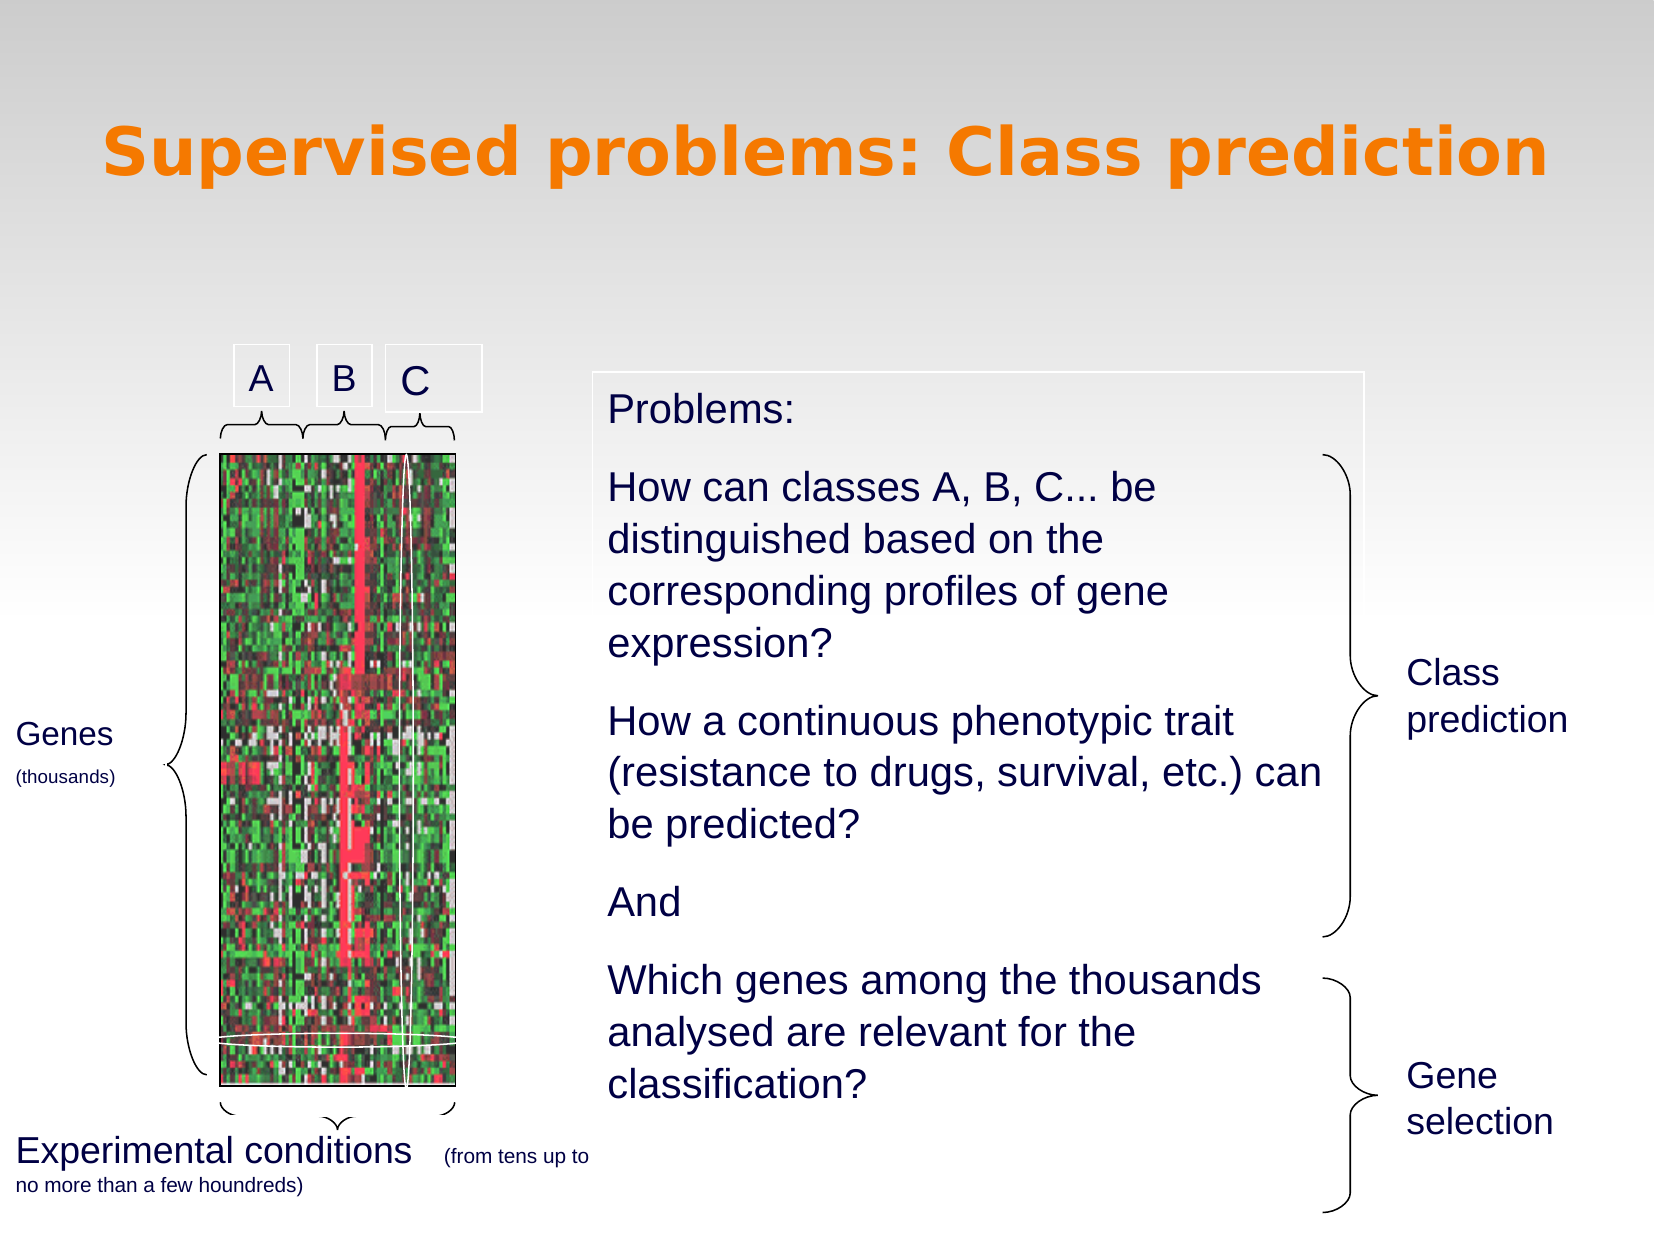

# Supervised problems: Class prediction
A
B
C
Problems:
How can classes A, B, C... be distinguished based on the corresponding profiles of gene expression?
How a continuous phenotypic trait (resistance to drugs, survival, etc.) can be predicted?
And
Which genes among the thousands analysed are relevant for the classification?
Class prediction
Genes
(thousands)‏
Gene selection
Experimental conditions (from tens up to no more than a few houndreds)‏